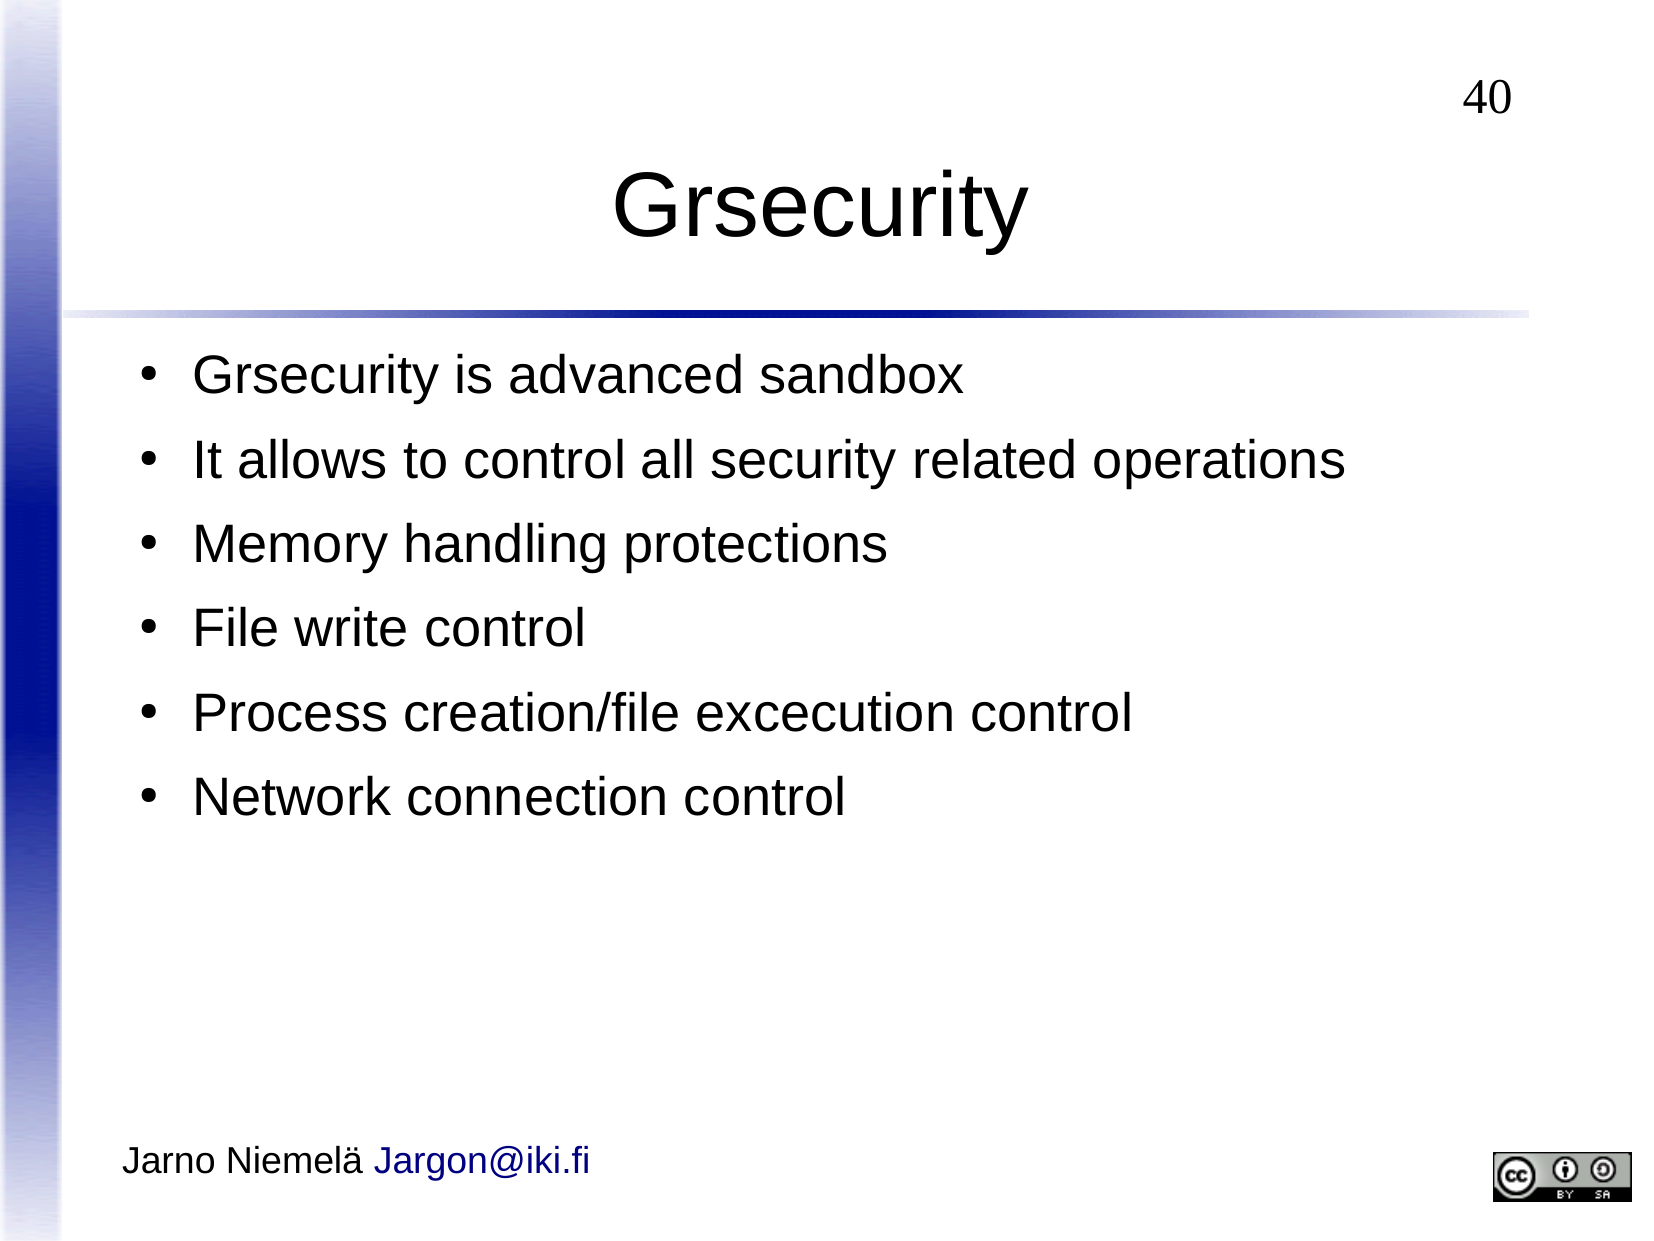

# Grsecurity
Grsecurity is advanced sandbox
It allows to control all security related operations
Memory handling protections
File write control
Process creation/file excecution control
Network connection control